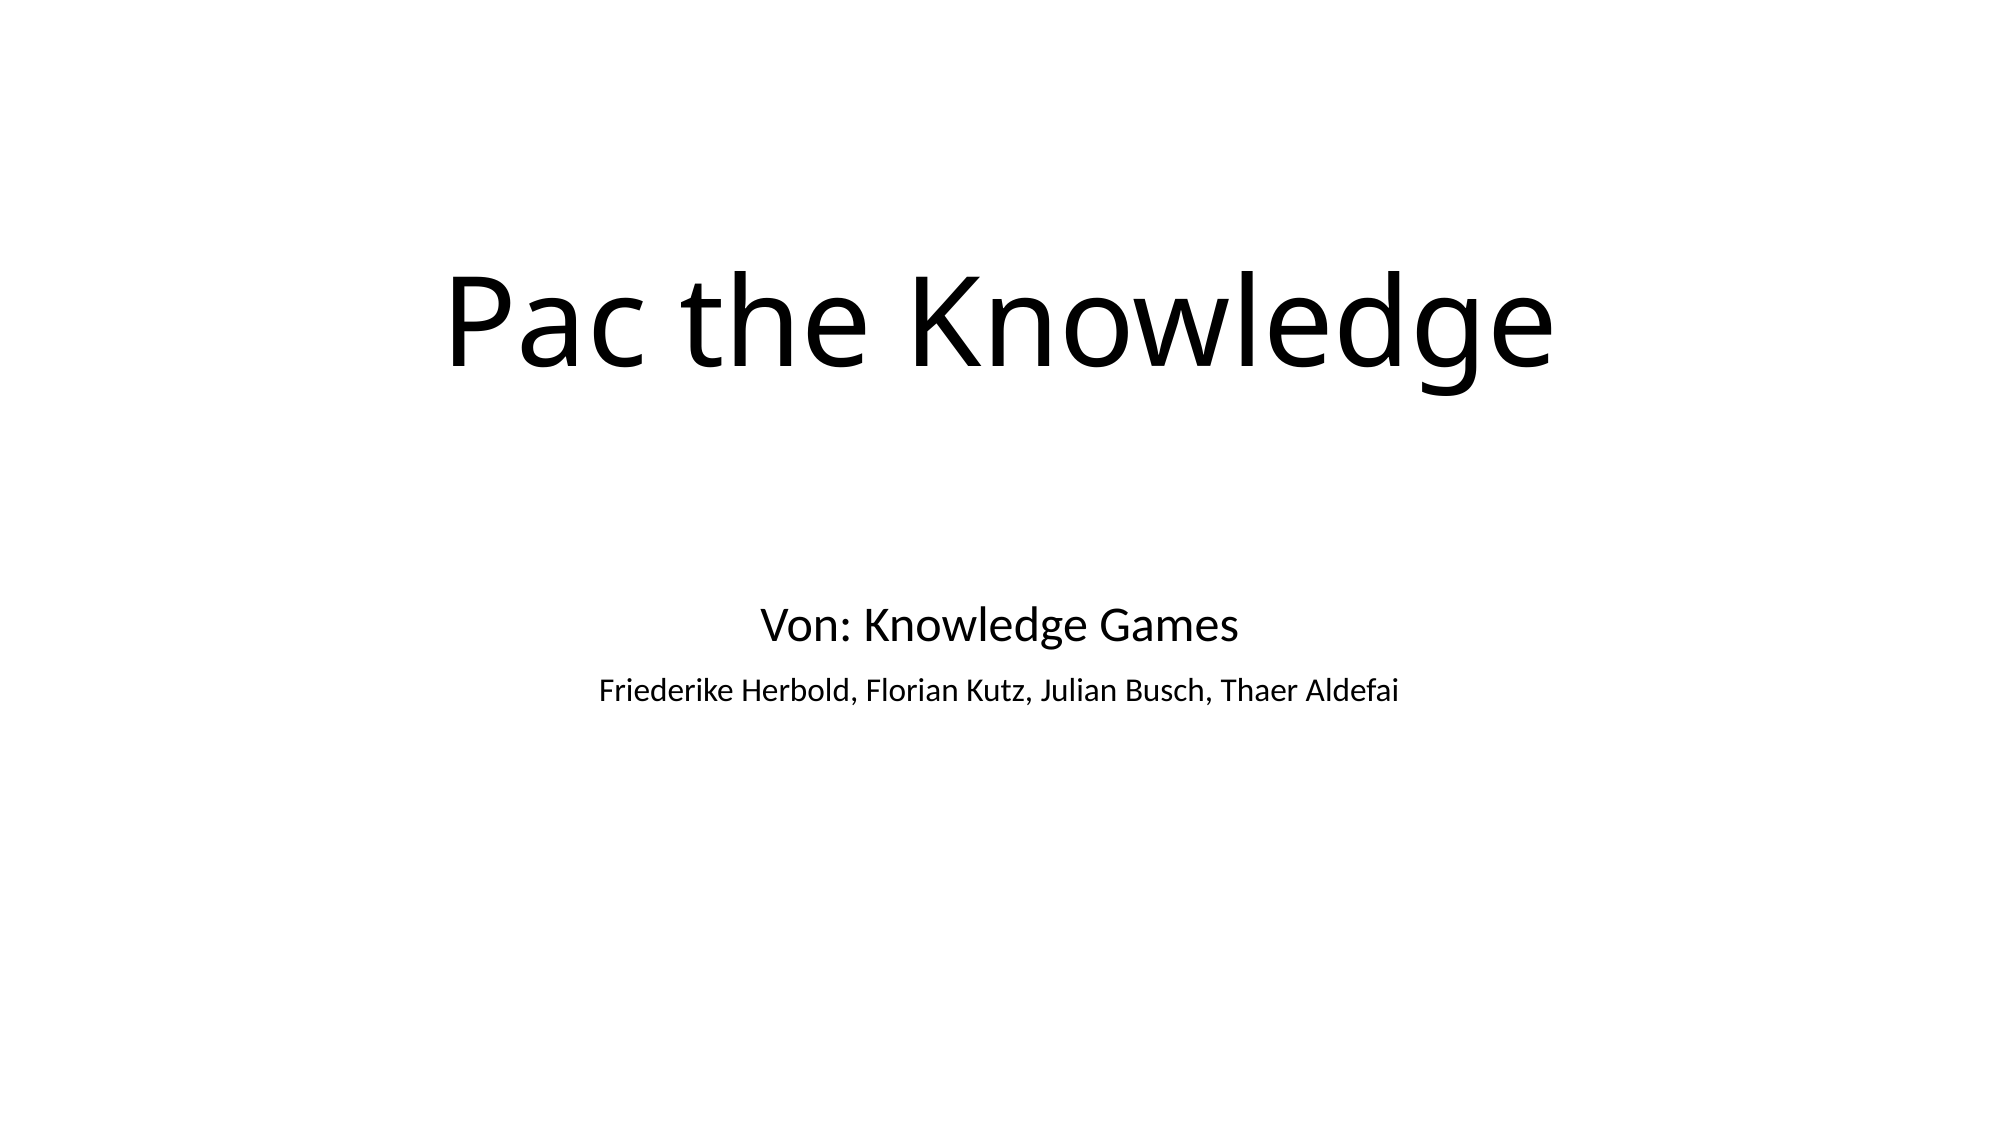

# Pac the Knowledge
Von: Knowledge Games
Friederike Herbold, Florian Kutz, Julian Busch, Thaer Aldefai